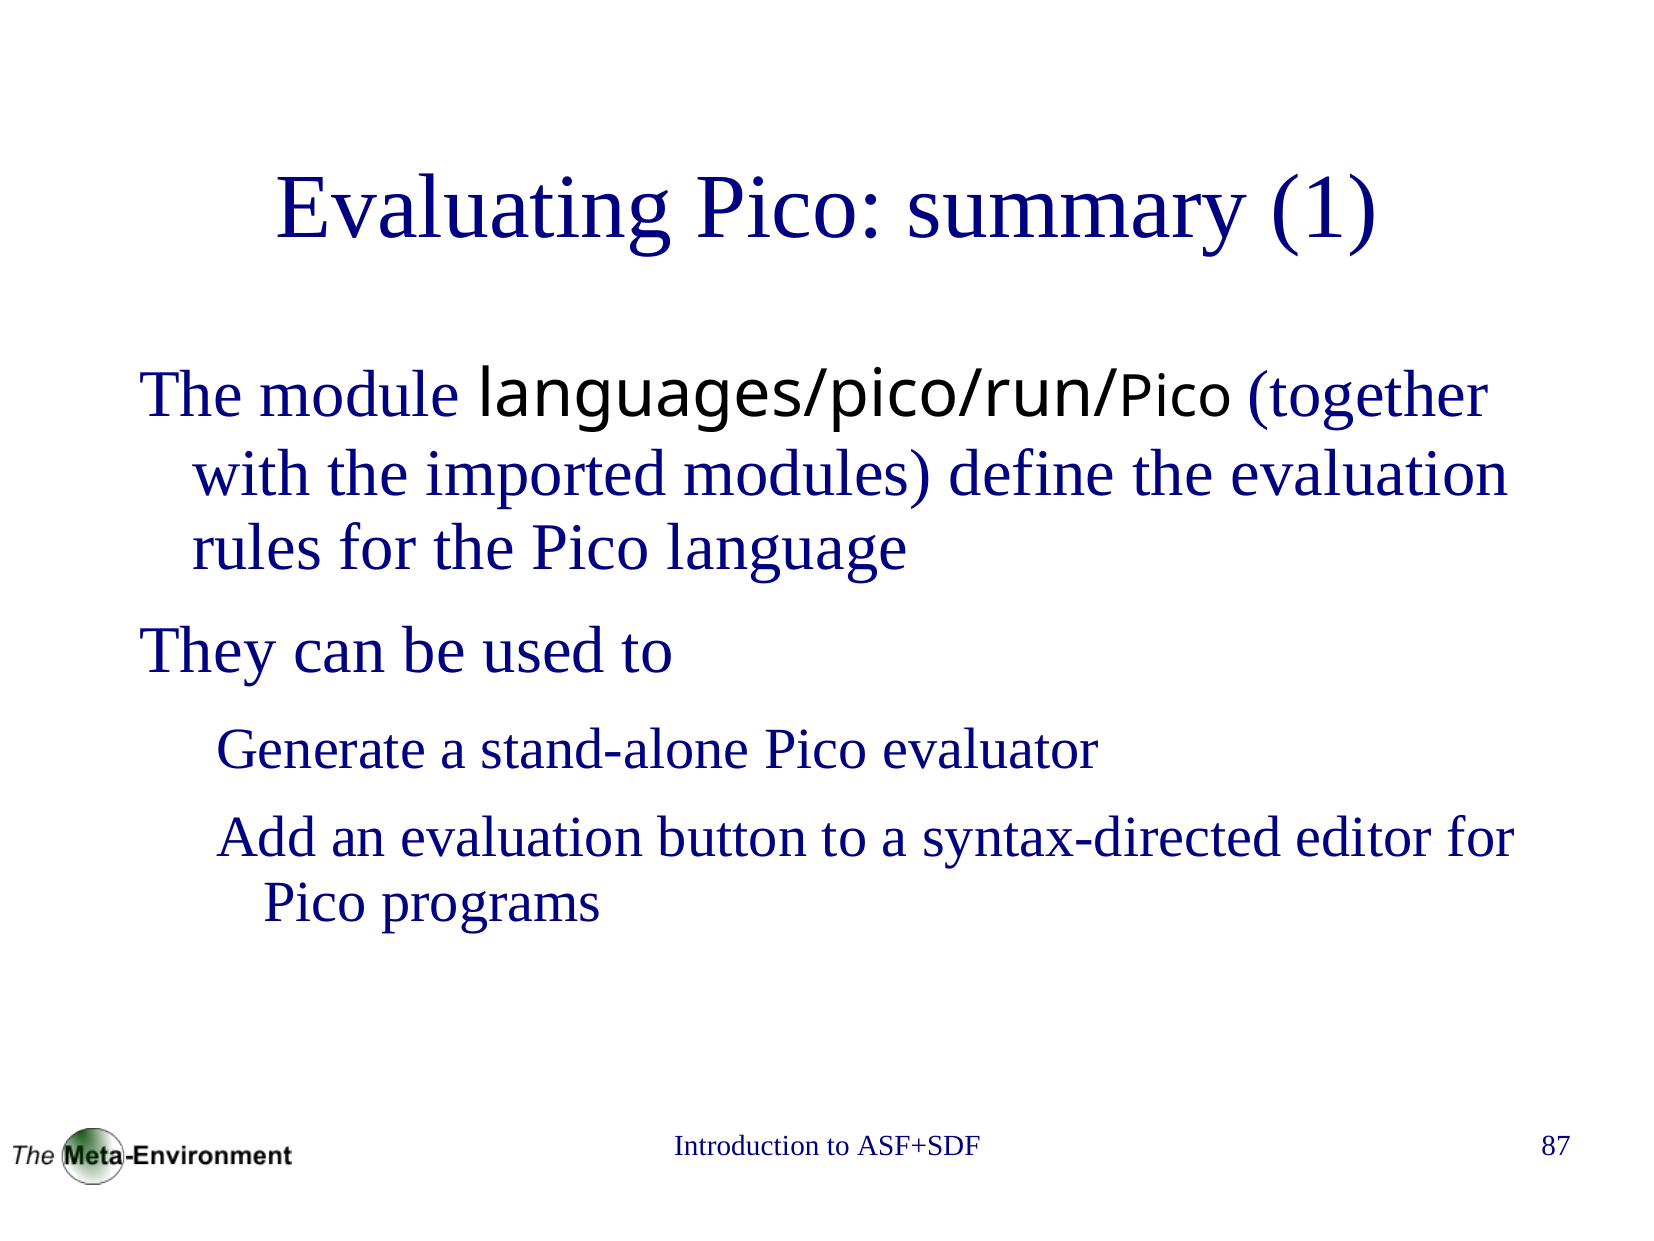

# Evaluating Pico: summary (1)
The module languages/pico/run/Pico (together with the imported modules) define the evaluation rules for the Pico language
They can be used to
Generate a stand-alone Pico evaluator
Add an evaluation button to a syntax-directed editor for Pico programs
87